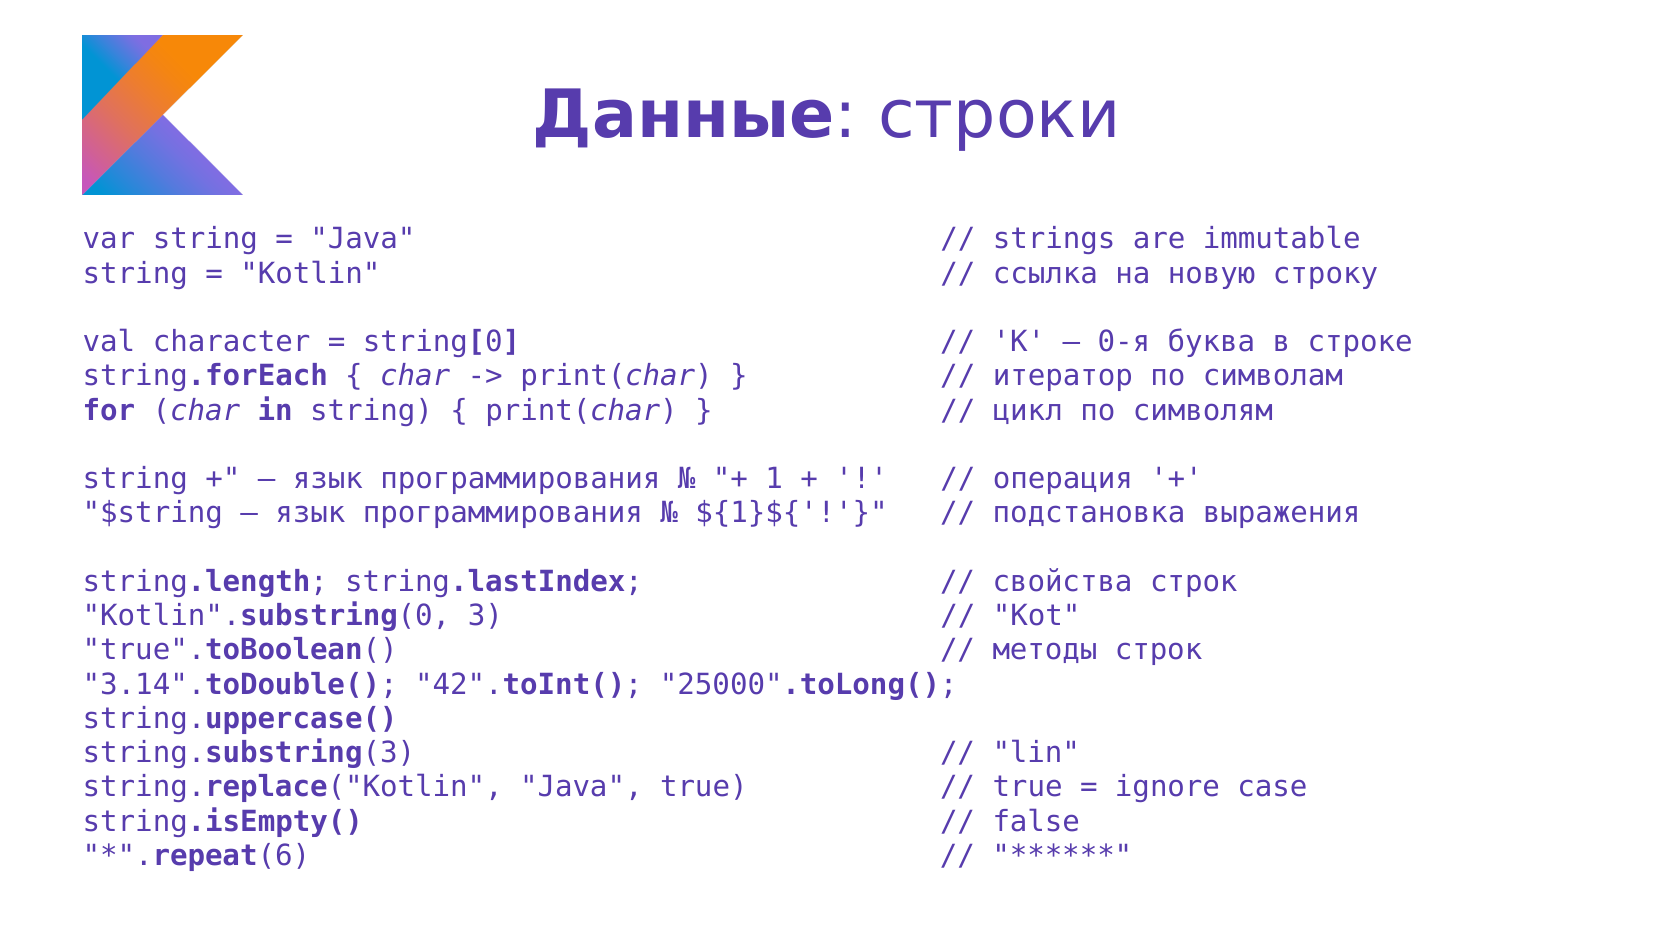

# Данные: строки
var string = "Java" // strings are immutable
string = "Kotlin" // ссылка на новую строку
val character = string[0] // 'К' — 0-я буква в строке
string.forEach { char -> print(char) } // итератор по символам
for (char in string) { print(char) } // цикл по символям
string +" – язык программирования № "+ 1 + '!' // операция '+'
"$string – язык программирования № ${1}${'!'}" // подстановка выражения
string.length; string.lastIndex; // свойства строк
"Kotlin".substring(0, 3) // "Kot"
"true".toBoolean() // методы строк
"3.14".toDouble(); "42".toInt(); "25000".toLong();
string.uppercase()
string.substring(3) // "lin"
string.replace("Kotlin", "Java", true) // true = ignore case
string.isEmpty() // false
"*".repeat(6) // "******"